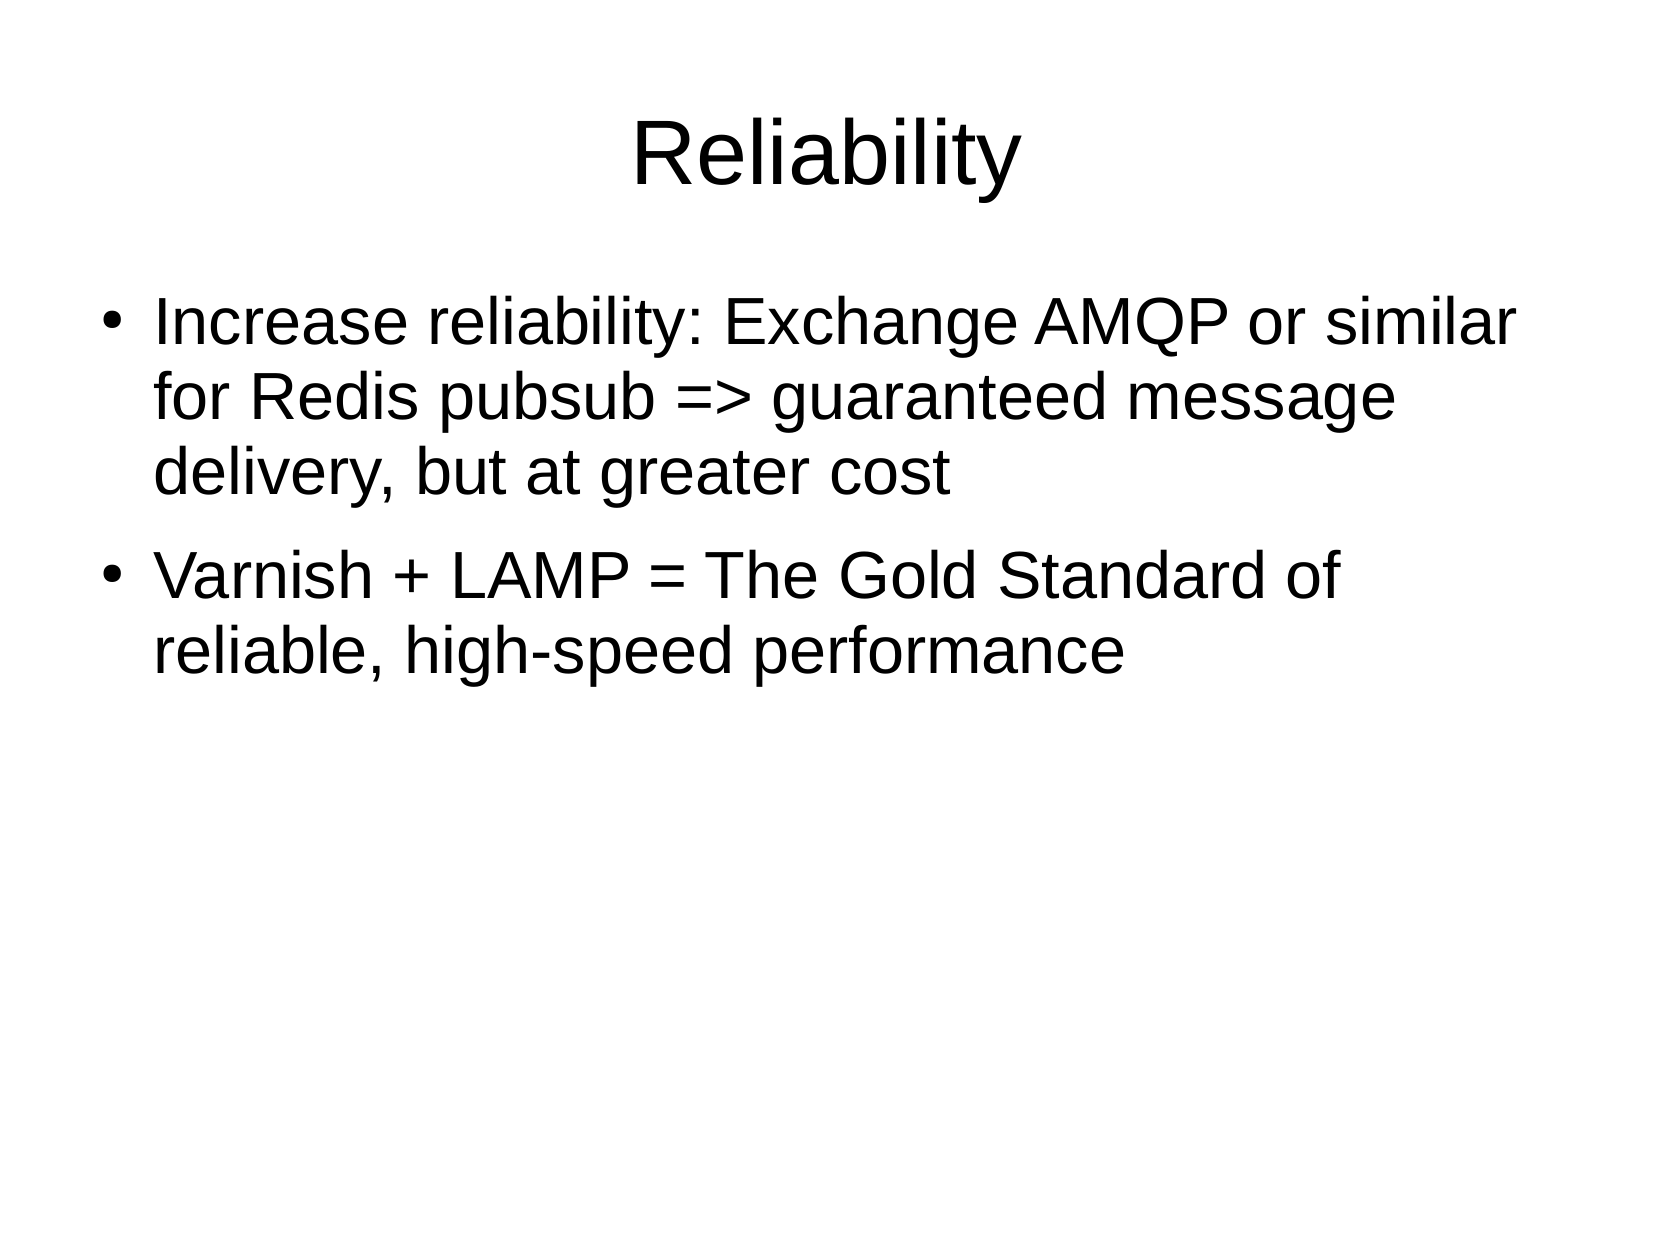

# Reliability
Increase reliability: Exchange AMQP or similar for Redis pubsub => guaranteed message delivery, but at greater cost
Varnish + LAMP = The Gold Standard of reliable, high-speed performance